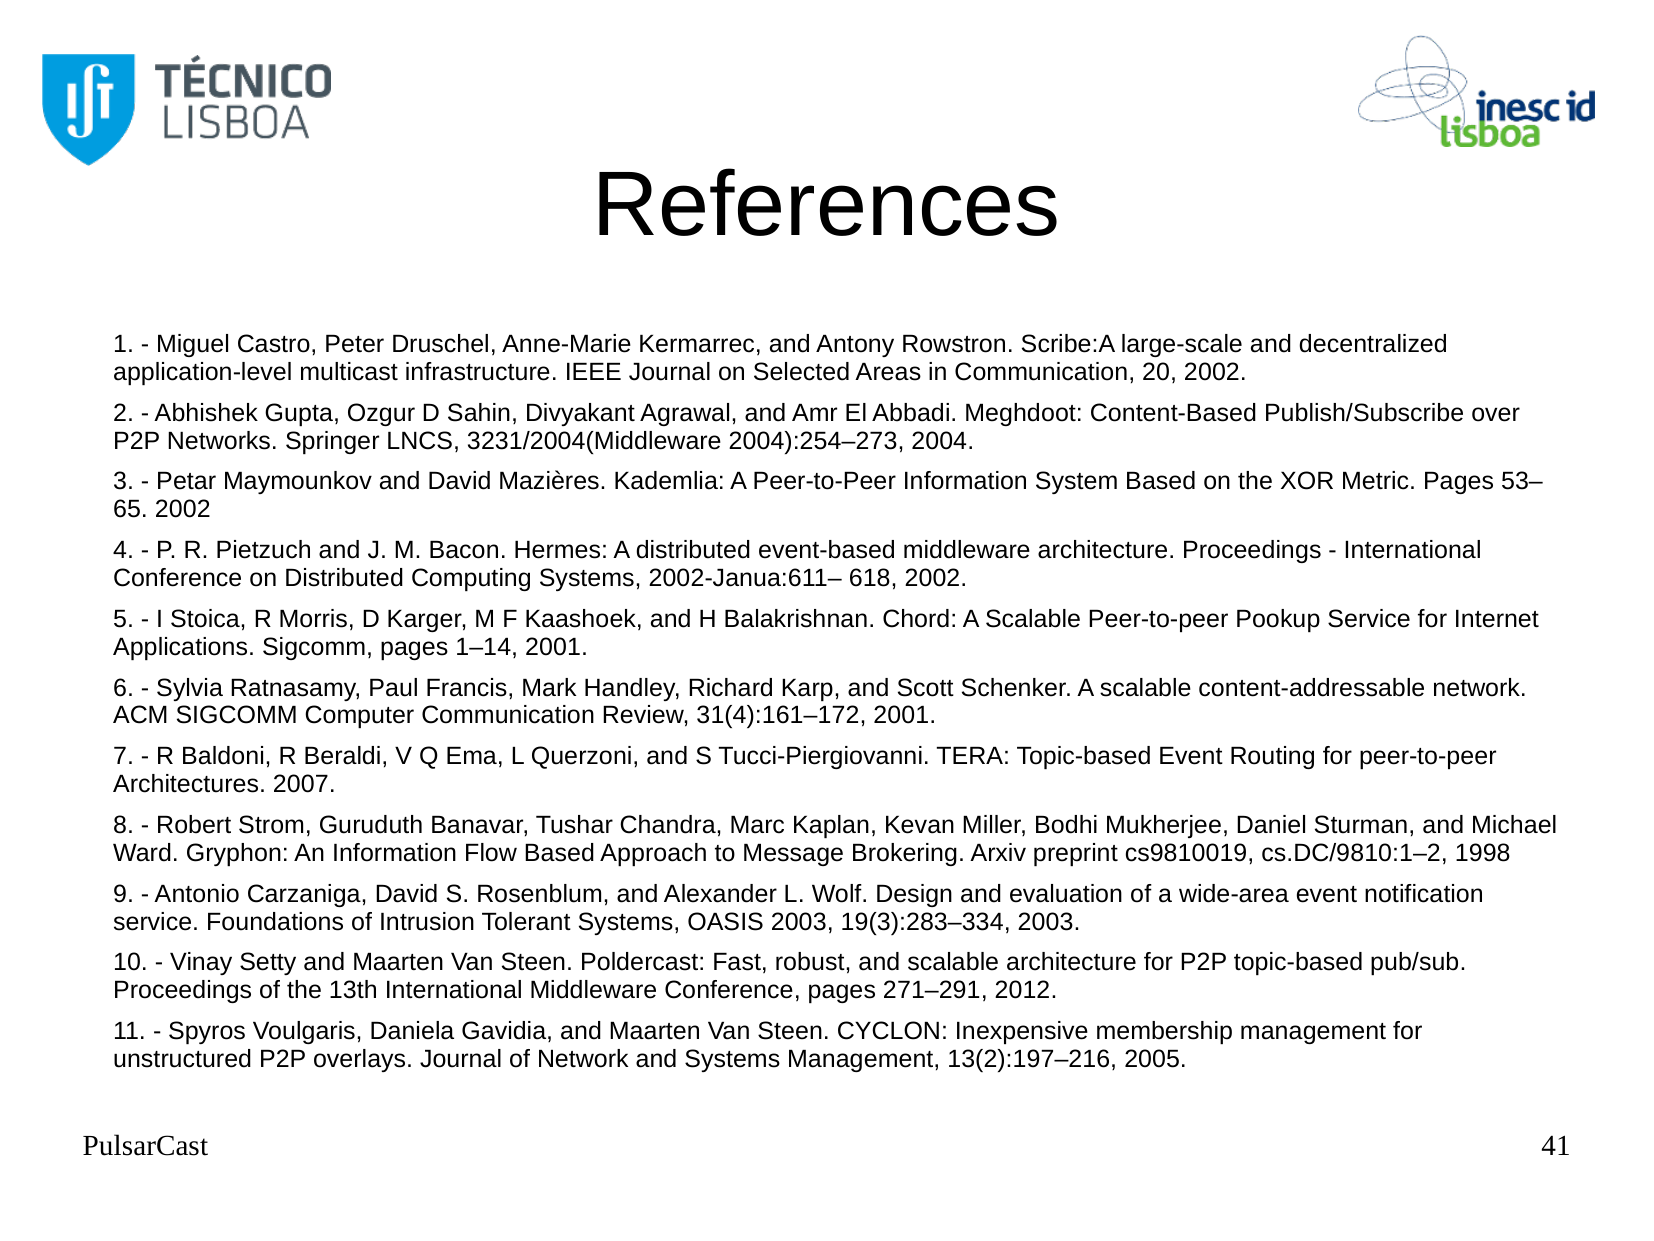

# References
1. - Miguel Castro, Peter Druschel, Anne-Marie Kermarrec, and Antony Rowstron. Scribe:A large-scale and decentralized application-level multicast infrastructure. IEEE Journal on Selected Areas in Communication, 20, 2002.
2. - Abhishek Gupta, Ozgur D Sahin, Divyakant Agrawal, and Amr El Abbadi. Meghdoot: Content-Based Publish/Subscribe over P2P Networks. Springer LNCS, 3231/2004(Middleware 2004):254–273, 2004.
3. - Petar Maymounkov and David Mazières. Kademlia: A Peer-to-Peer Information System Based on the XOR Metric. Pages 53–65. 2002
4. - P. R. Pietzuch and J. M. Bacon. Hermes: A distributed event-based middleware architecture. Proceedings - International Conference on Distributed Computing Systems, 2002-Janua:611– 618, 2002.
5. - I Stoica, R Morris, D Karger, M F Kaashoek, and H Balakrishnan. Chord: A Scalable Peer-to-peer Pookup Service for Internet Applications. Sigcomm, pages 1–14, 2001.
6. - Sylvia Ratnasamy, Paul Francis, Mark Handley, Richard Karp, and Scott Schenker. A scalable content-addressable network. ACM SIGCOMM Computer Communication Review, 31(4):161–172, 2001.
7. - R Baldoni, R Beraldi, V Q Ema, L Querzoni, and S Tucci-Piergiovanni. TERA: Topic-based Event Routing for peer-to-peer Architectures. 2007.
8. - Robert Strom, Guruduth Banavar, Tushar Chandra, Marc Kaplan, Kevan Miller, Bodhi Mukherjee, Daniel Sturman, and Michael Ward. Gryphon: An Information Flow Based Approach to Message Brokering. Arxiv preprint cs9810019, cs.DC/9810:1–2, 1998
9. - Antonio Carzaniga, David S. Rosenblum, and Alexander L. Wolf. Design and evaluation of a wide-area event notification service. Foundations of Intrusion Tolerant Systems, OASIS 2003, 19(3):283–334, 2003.
10. - Vinay Setty and Maarten Van Steen. Poldercast: Fast, robust, and scalable architecture for P2P topic-based pub/sub. Proceedings of the 13th International Middleware Conference, pages 271–291, 2012.
11. - Spyros Voulgaris, Daniela Gavidia, and Maarten Van Steen. CYCLON: Inexpensive membership management for unstructured P2P overlays. Journal of Network and Systems Management, 13(2):197–216, 2005.
PulsarCast
41